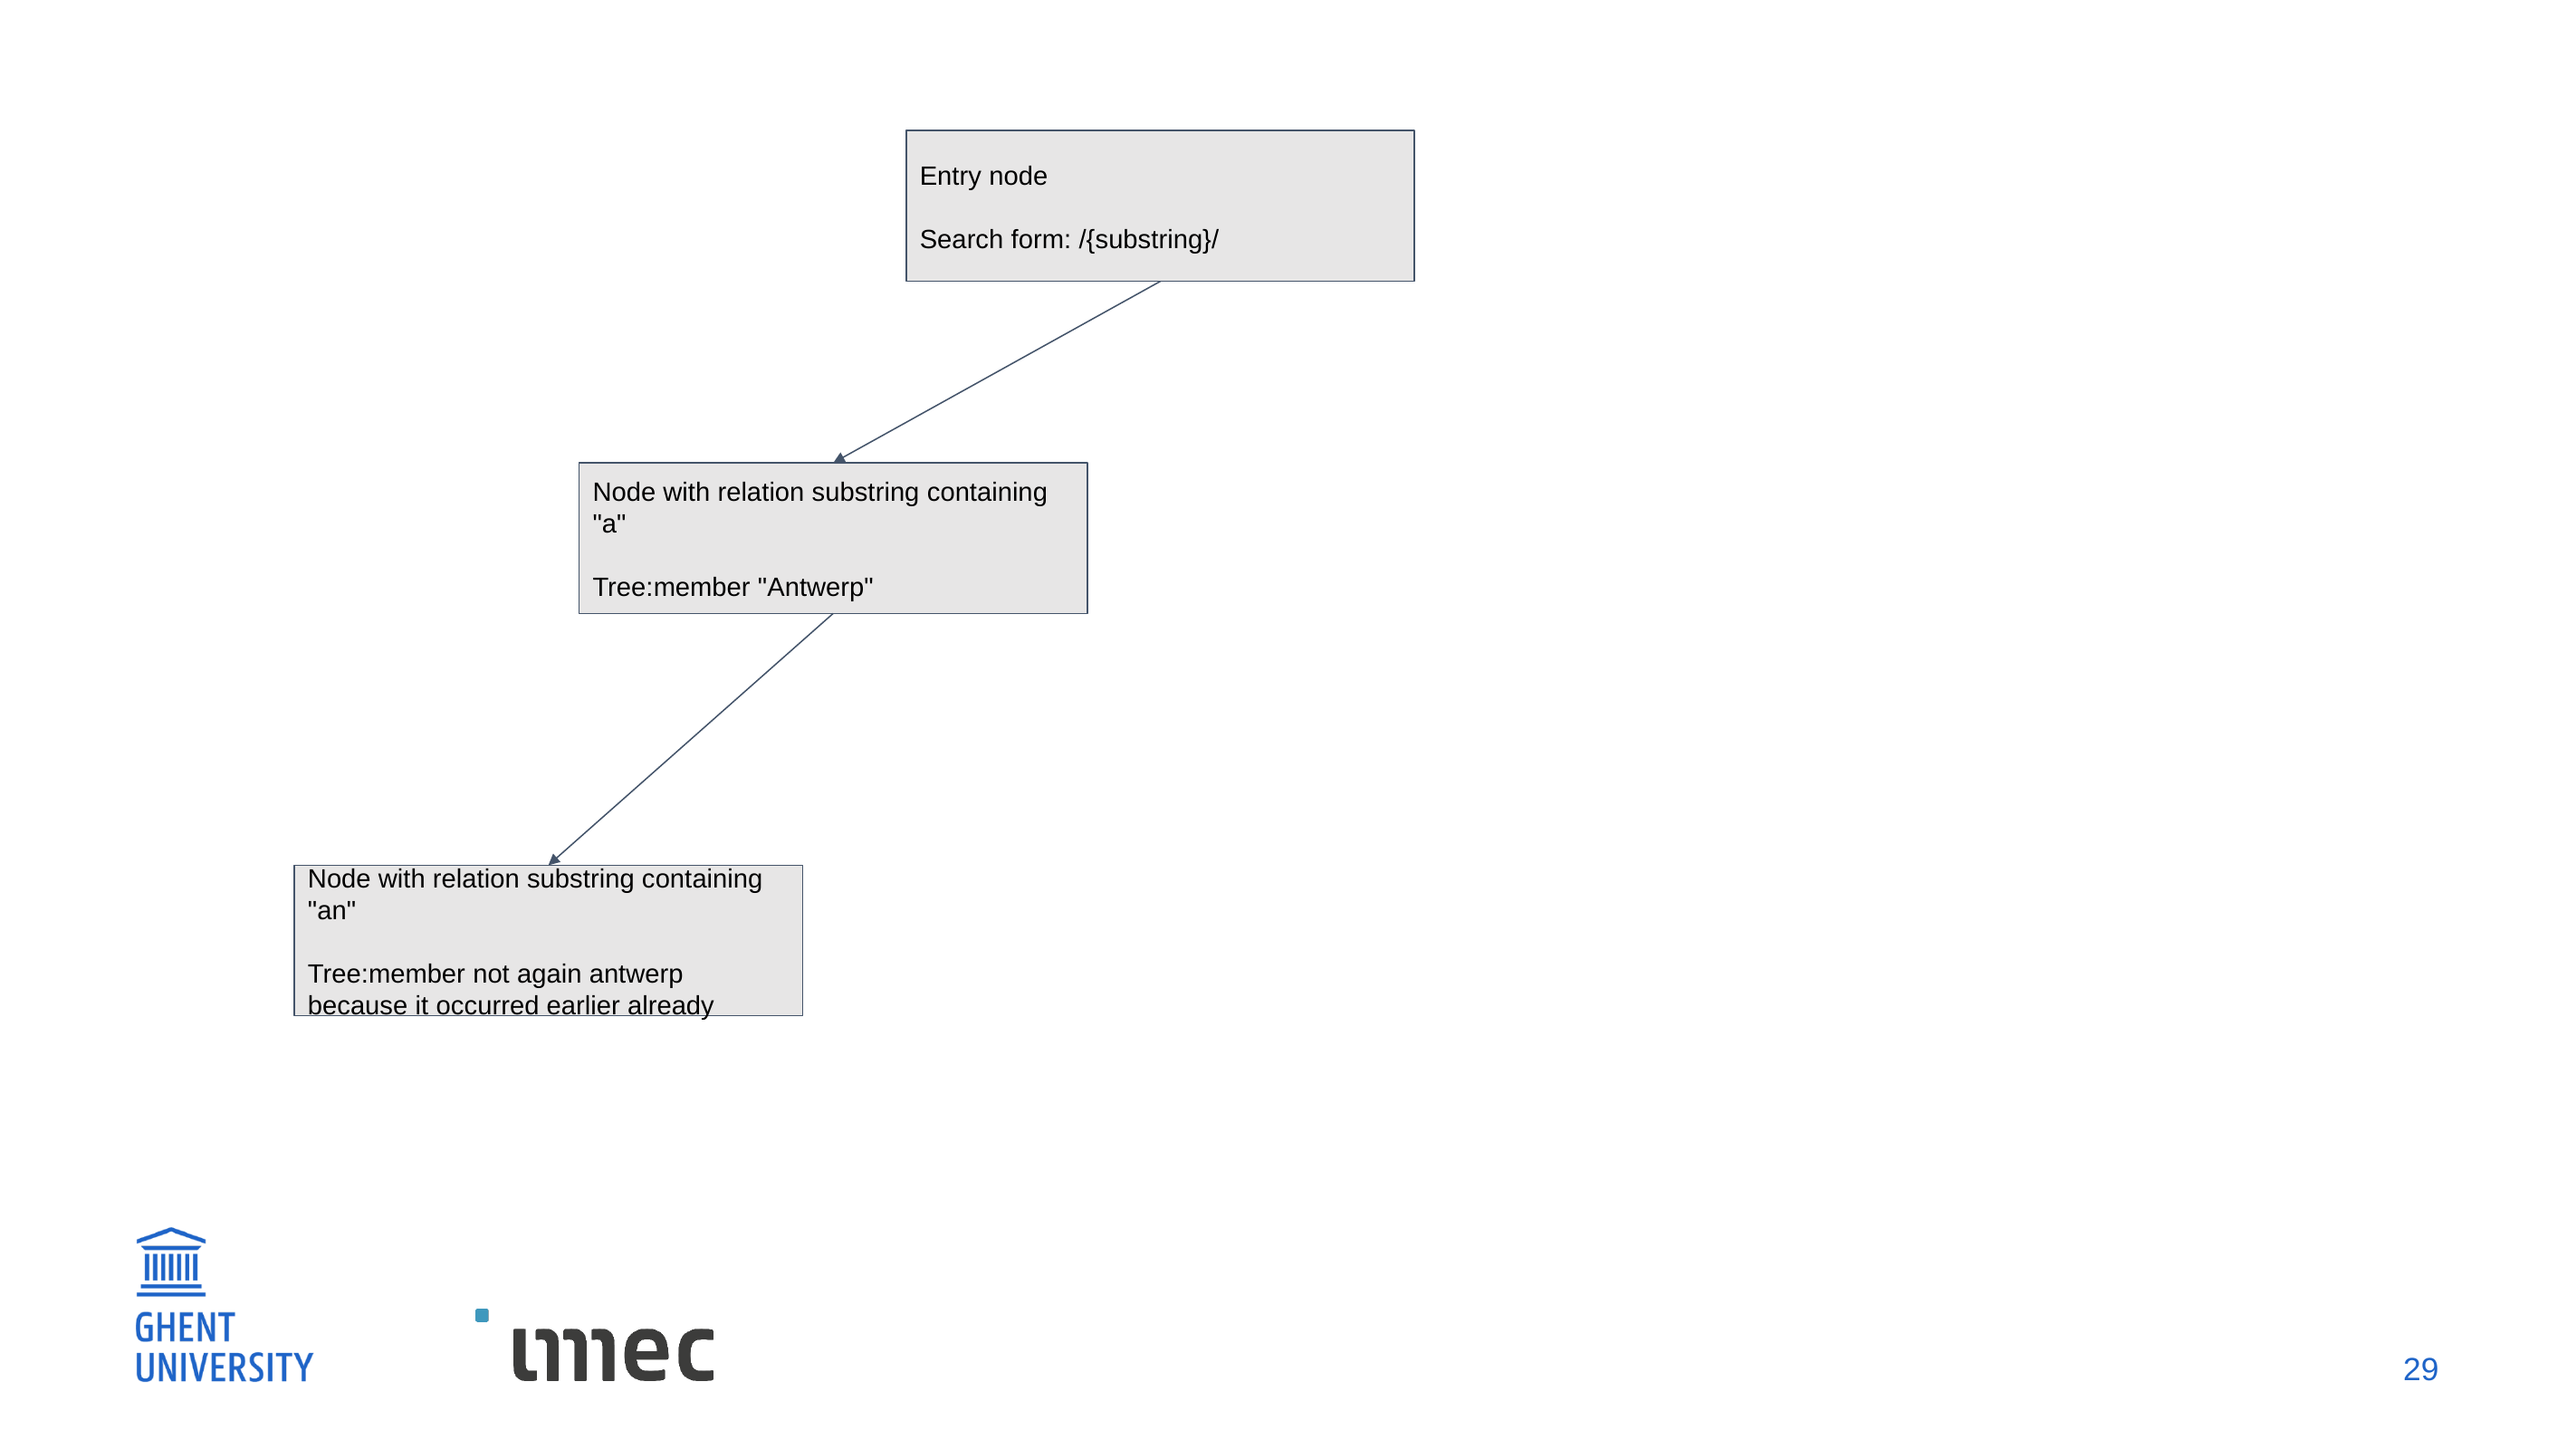

Entry node
Search form: /{substring}/
Node with relation substring containing "a"
Tree:member "Antwerp"
Node with relation substring containing "an"
Tree:member not again antwerp because it occurred earlier already